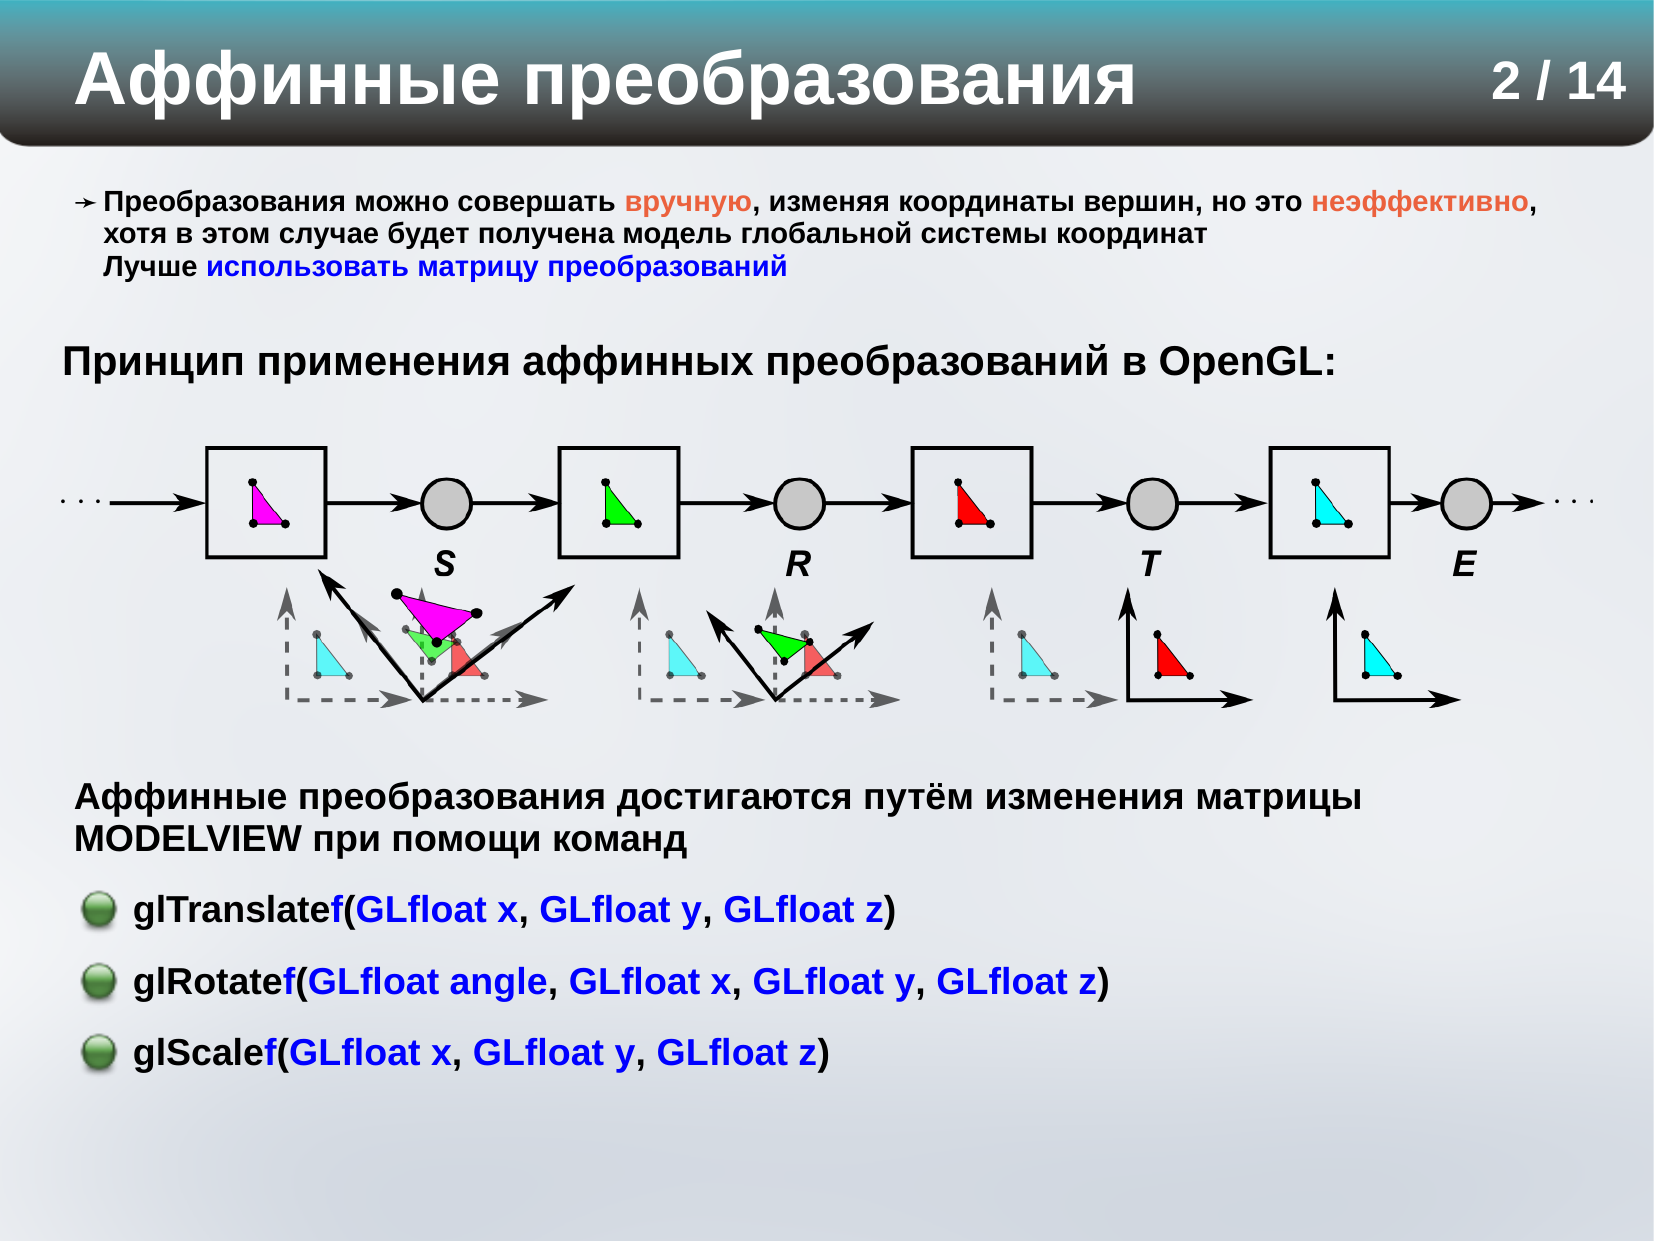

Аффинные преобразования
Преобразования можно совершать вручную, изменяя координаты вершин, но это неэффективно, хотя в этом случае будет получена модель глобальной системы координат
Лучше использовать матрицу преобразований
Принцип применения аффинных преобразований в OpenGL:
Аффинные преобразования достигаются путём изменения матрицы MODELVIEW при помощи команд
glTranslatef(GLfloat x, GLfloat y, GLfloat z)
glRotatef(GLfloat angle, GLfloat x, GLfloat y, GLfloat z)
glScalef(GLfloat x, GLfloat y, GLfloat z)